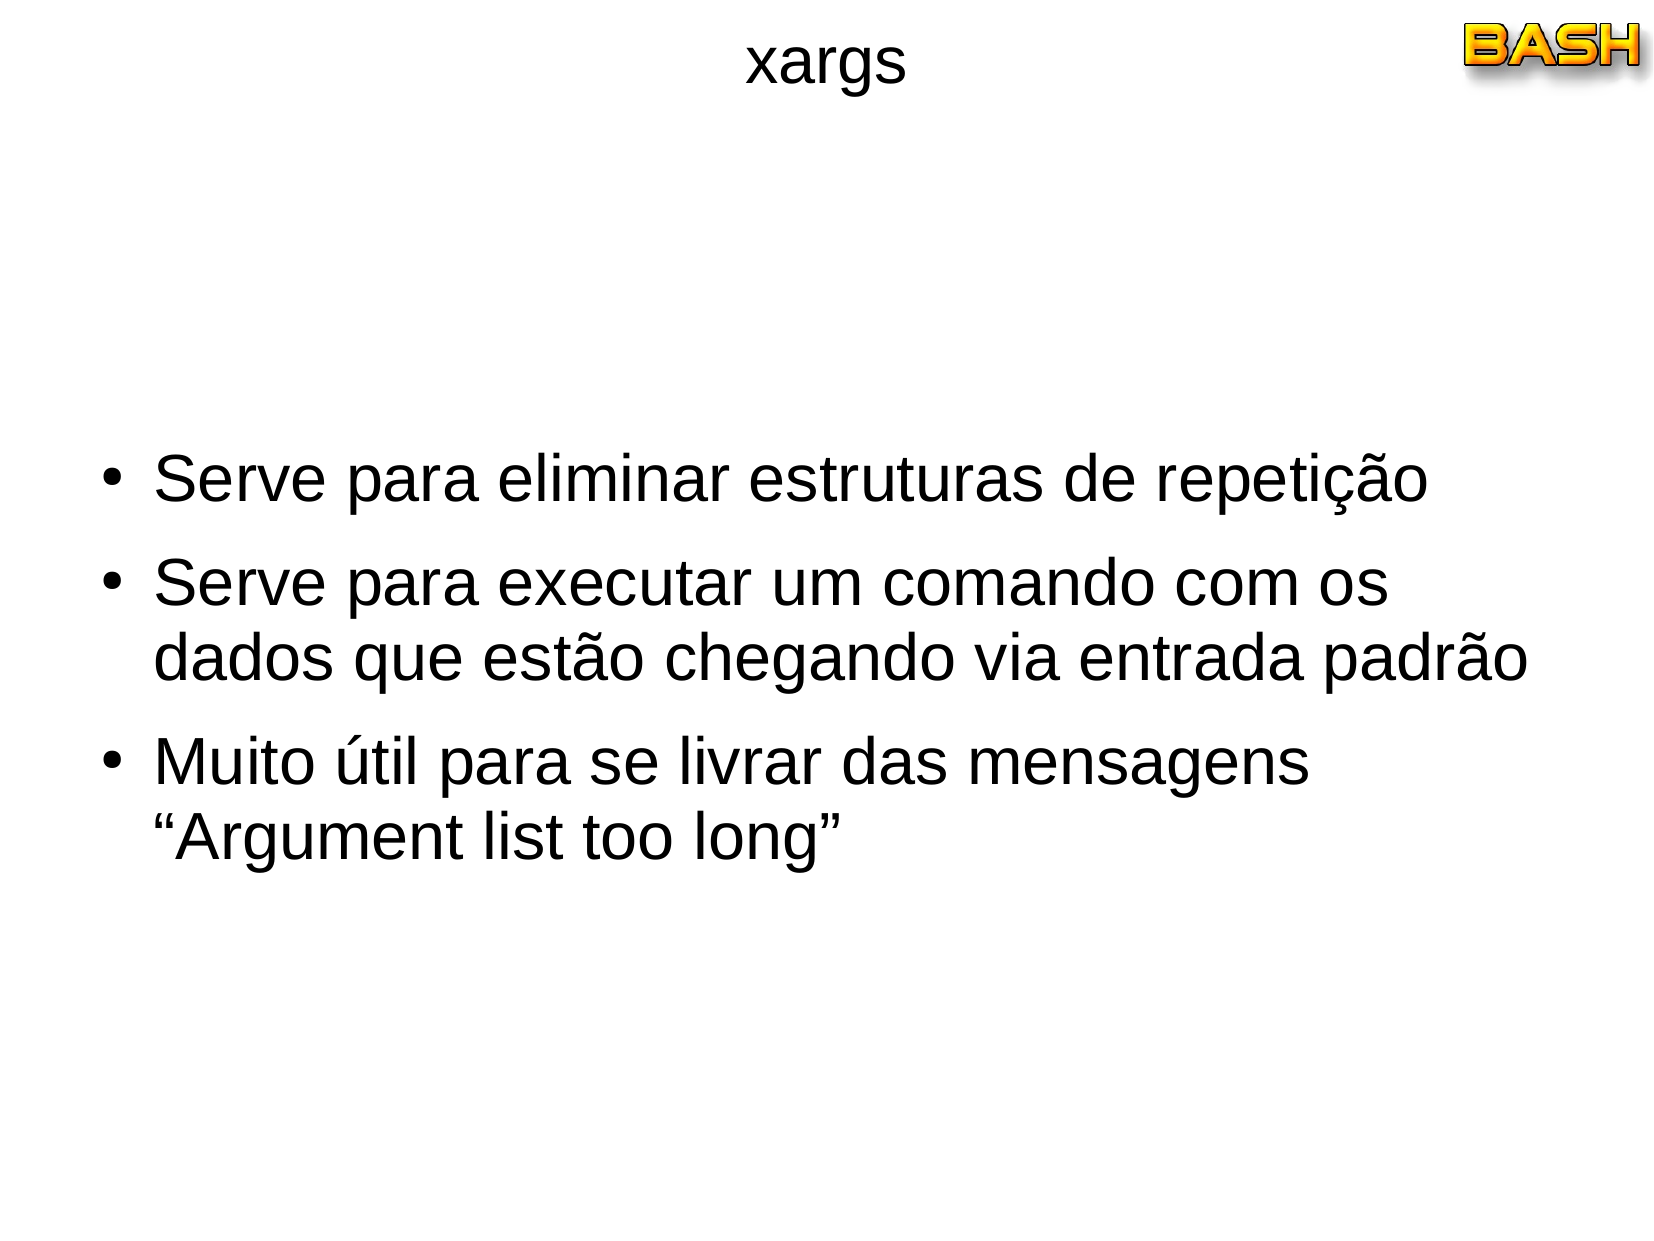

# xargs
Serve para eliminar estruturas de repetição
Serve para executar um comando com os dados que estão chegando via entrada padrão
Muito útil para se livrar das mensagens “Argument list too long”